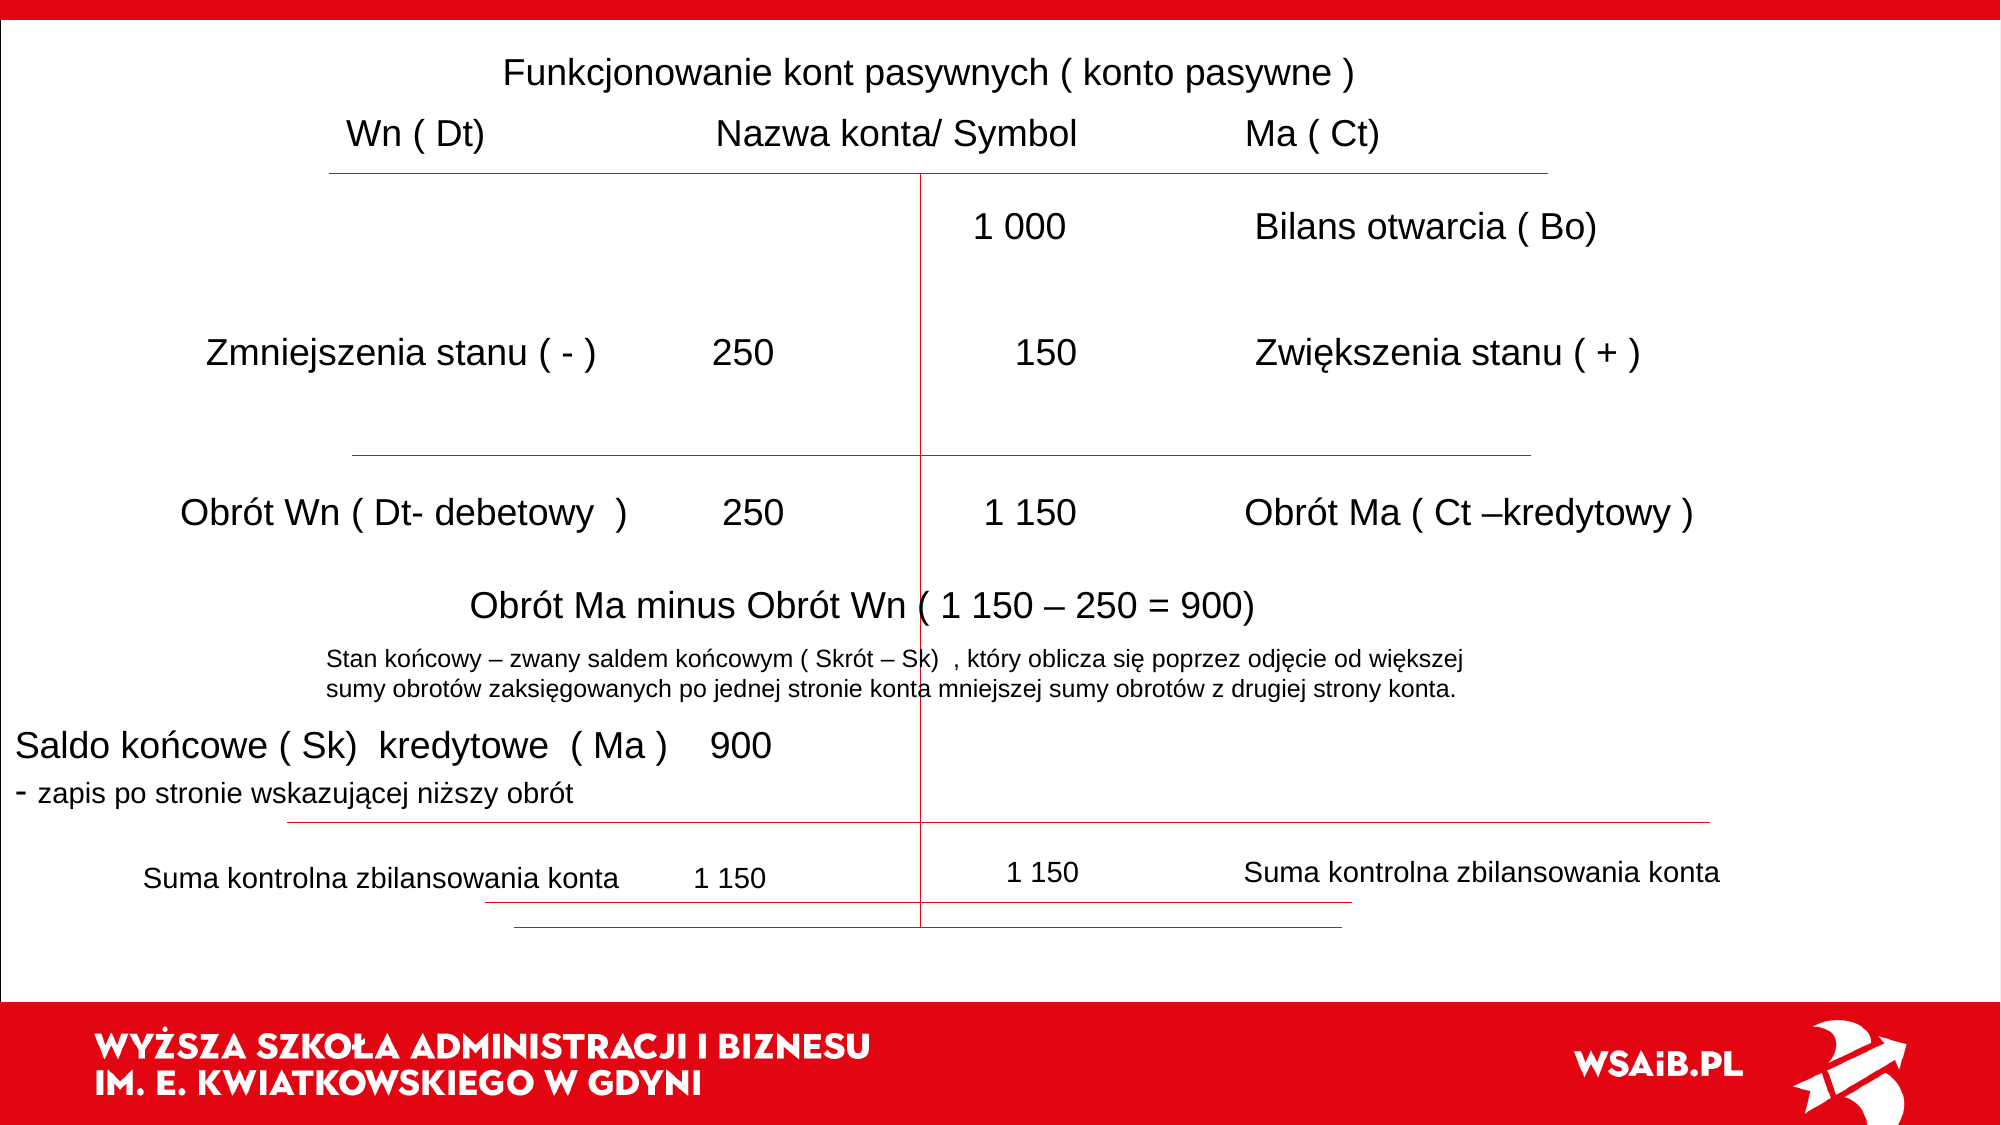

Funkcjonowanie kont pasywnych ( konto pasywne )
Wn ( Dt) Nazwa konta/ Symbol Ma ( Ct)
1 000 Bilans otwarcia ( Bo)
 Zmniejszenia stanu ( - ) 250
 150 Zwiększenia stanu ( + )
 Obrót Wn ( Dt- debetowy ) 250
 1 150 Obrót Ma ( Ct –kredytowy )
Obrót Ma minus Obrót Wn ( 1 150 – 250 = 900)
Stan końcowy – zwany saldem końcowym ( Skrót – Sk) , który oblicza się poprzez odjęcie od większej sumy obrotów zaksięgowanych po jednej stronie konta mniejszej sumy obrotów z drugiej strony konta.
Saldo końcowe ( Sk) kredytowe ( Ma ) 900
- zapis po stronie wskazującej niższy obrót
 1 150 Suma kontrolna zbilansowania konta
 Suma kontrolna zbilansowania konta 1 150